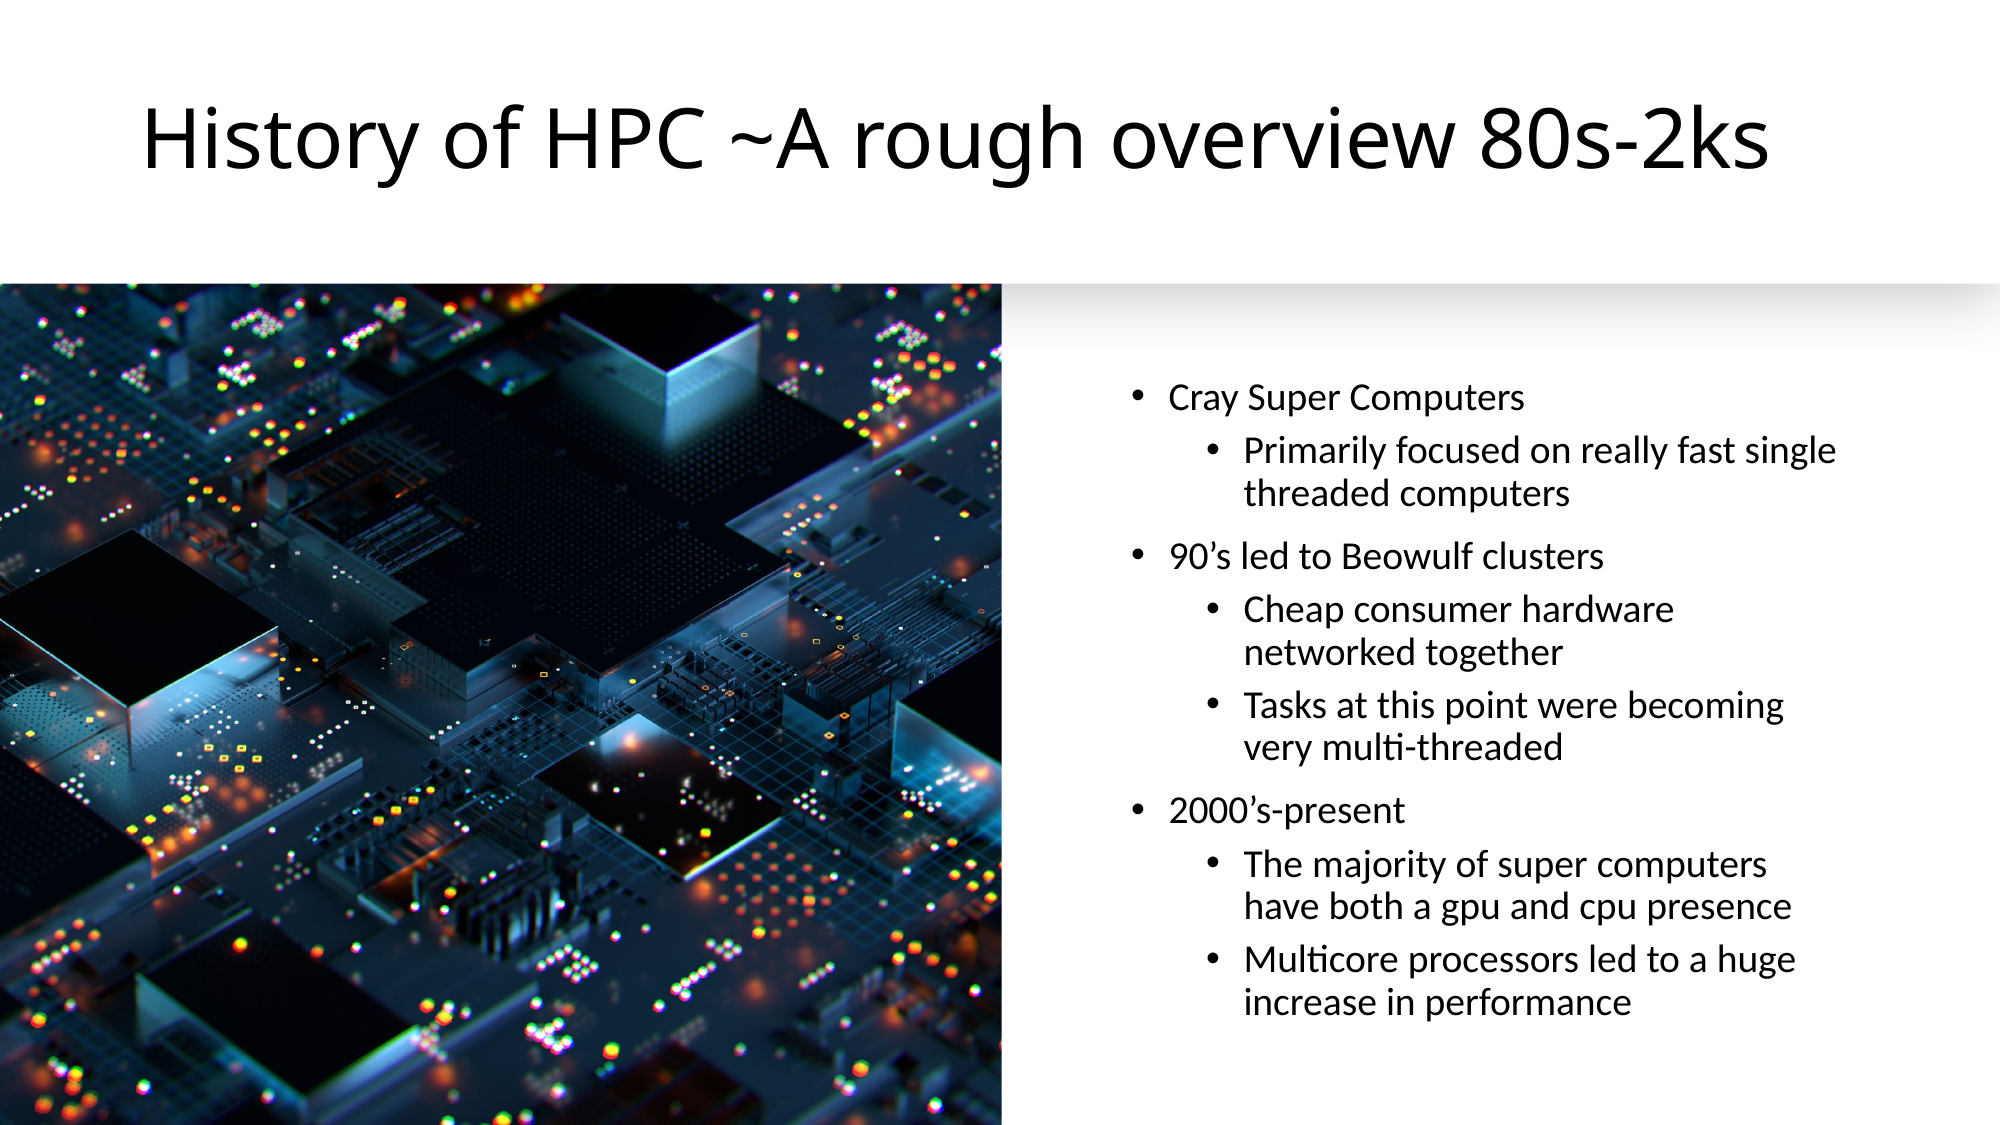

# History of HPC ~A rough overview 80s-2ks
Cray Super Computers
Primarily focused on really fast single threaded computers
90’s led to Beowulf clusters
Cheap consumer hardware networked together
Tasks at this point were becoming very multi-threaded
2000’s-present
The majority of super computers have both a gpu and cpu presence
Multicore processors led to a huge increase in performance